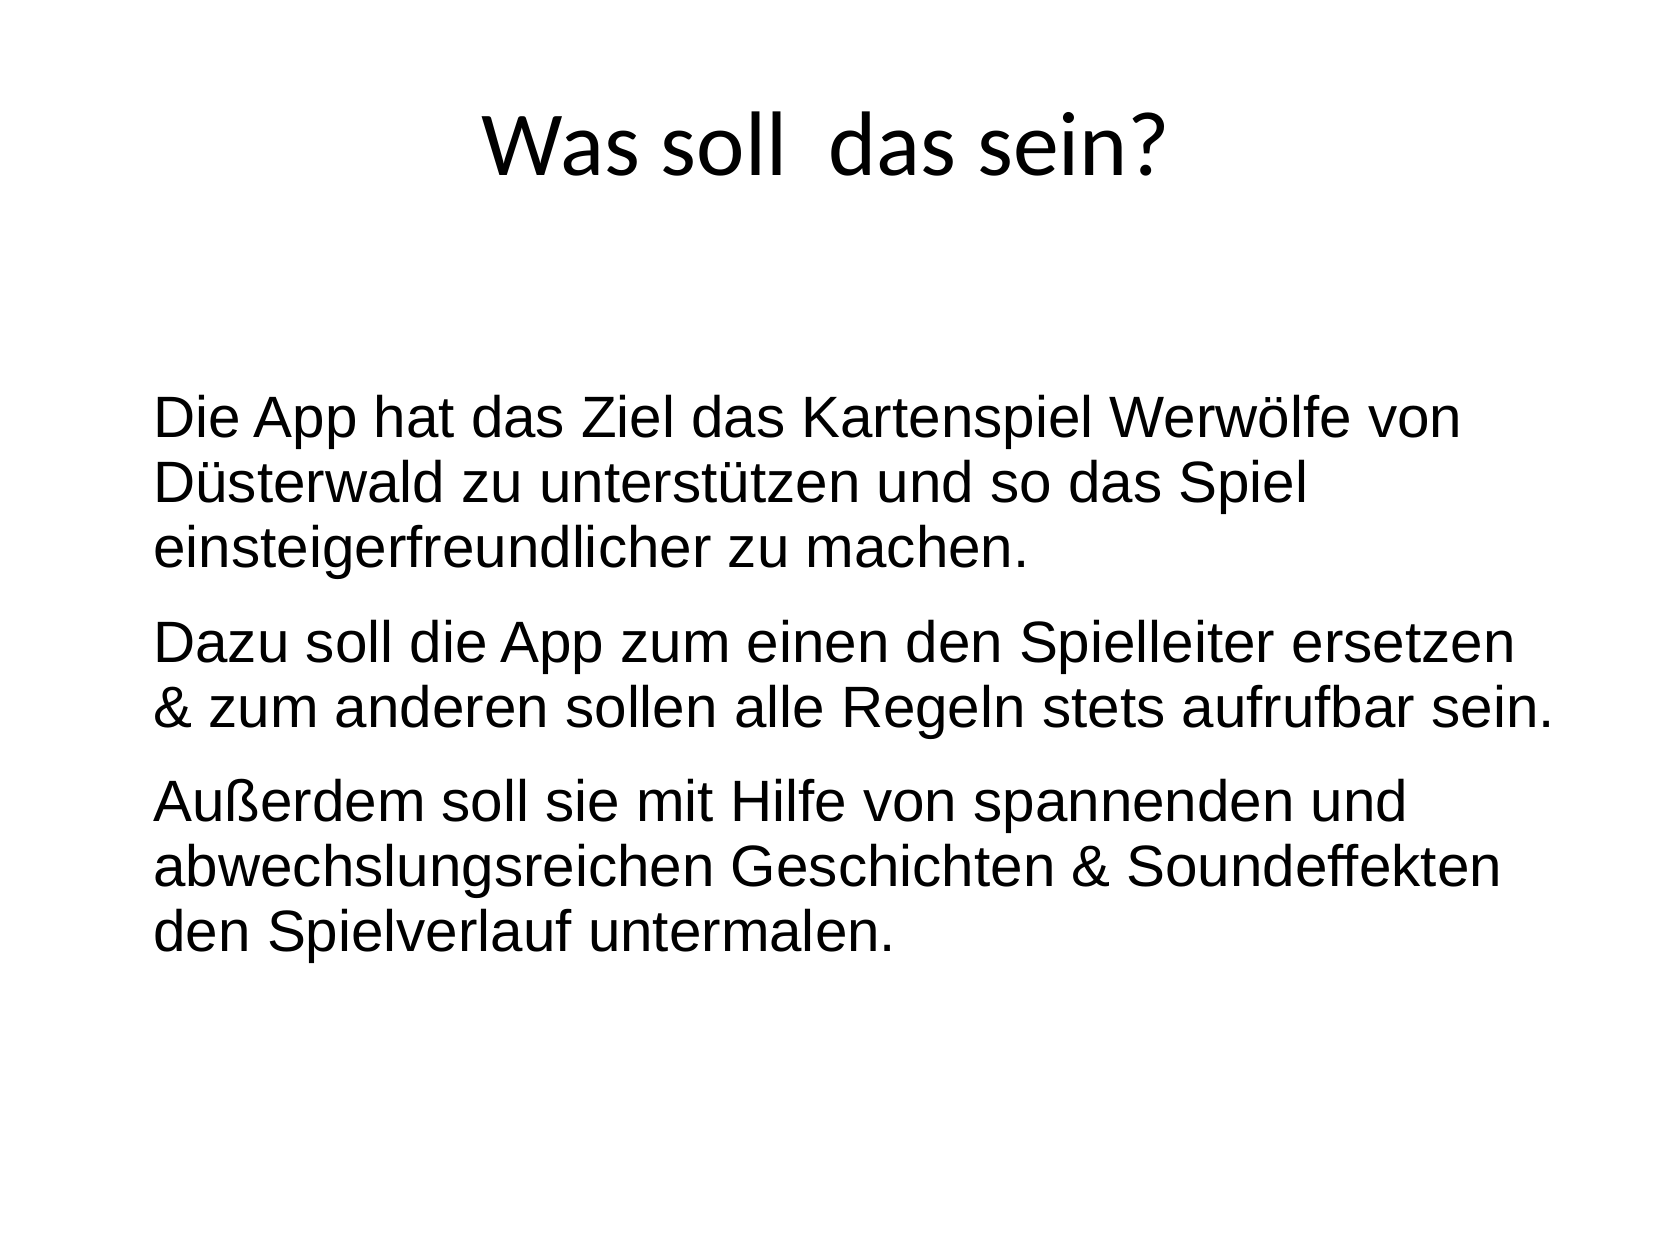

# Was soll das sein?
Die App hat das Ziel das Kartenspiel Werwölfe von Düsterwald zu unterstützen und so das Spiel einsteigerfreundlicher zu machen.
Dazu soll die App zum einen den Spielleiter ersetzen & zum anderen sollen alle Regeln stets aufrufbar sein.
Außerdem soll sie mit Hilfe von spannenden und abwechslungsreichen Geschichten & Soundeffekten den Spielverlauf untermalen.